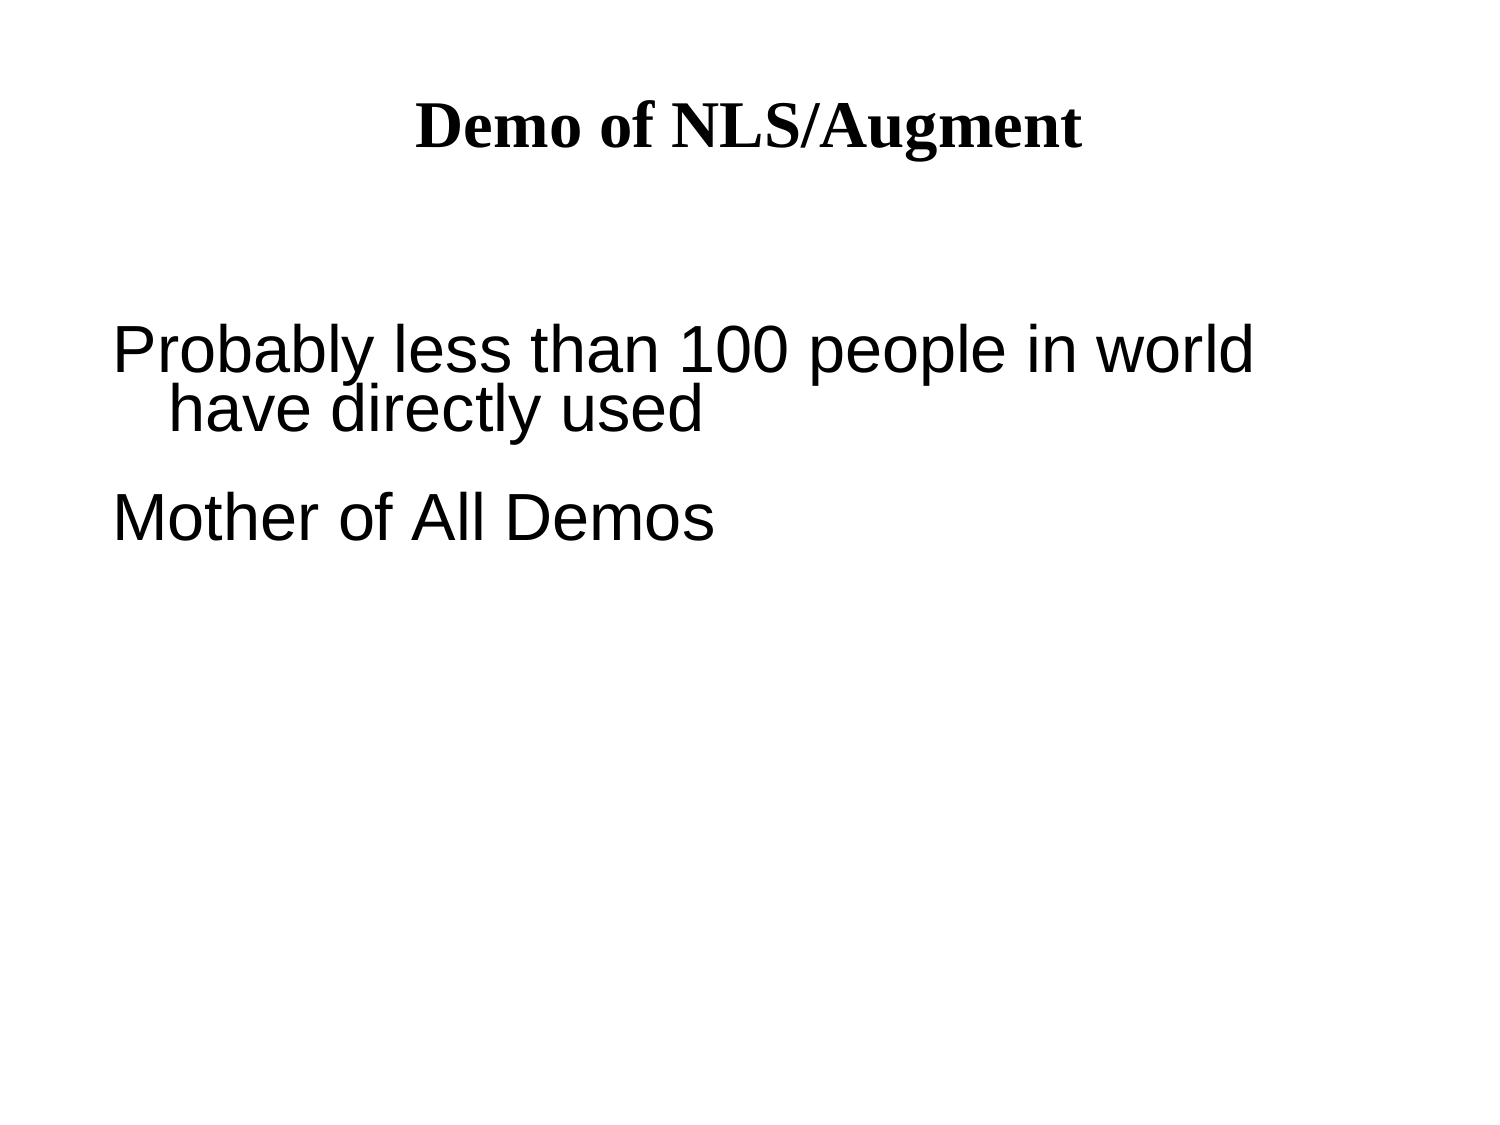

# Demo of NLS/Augment
Probably less than 100 people in world have directly used
Mother of All Demos